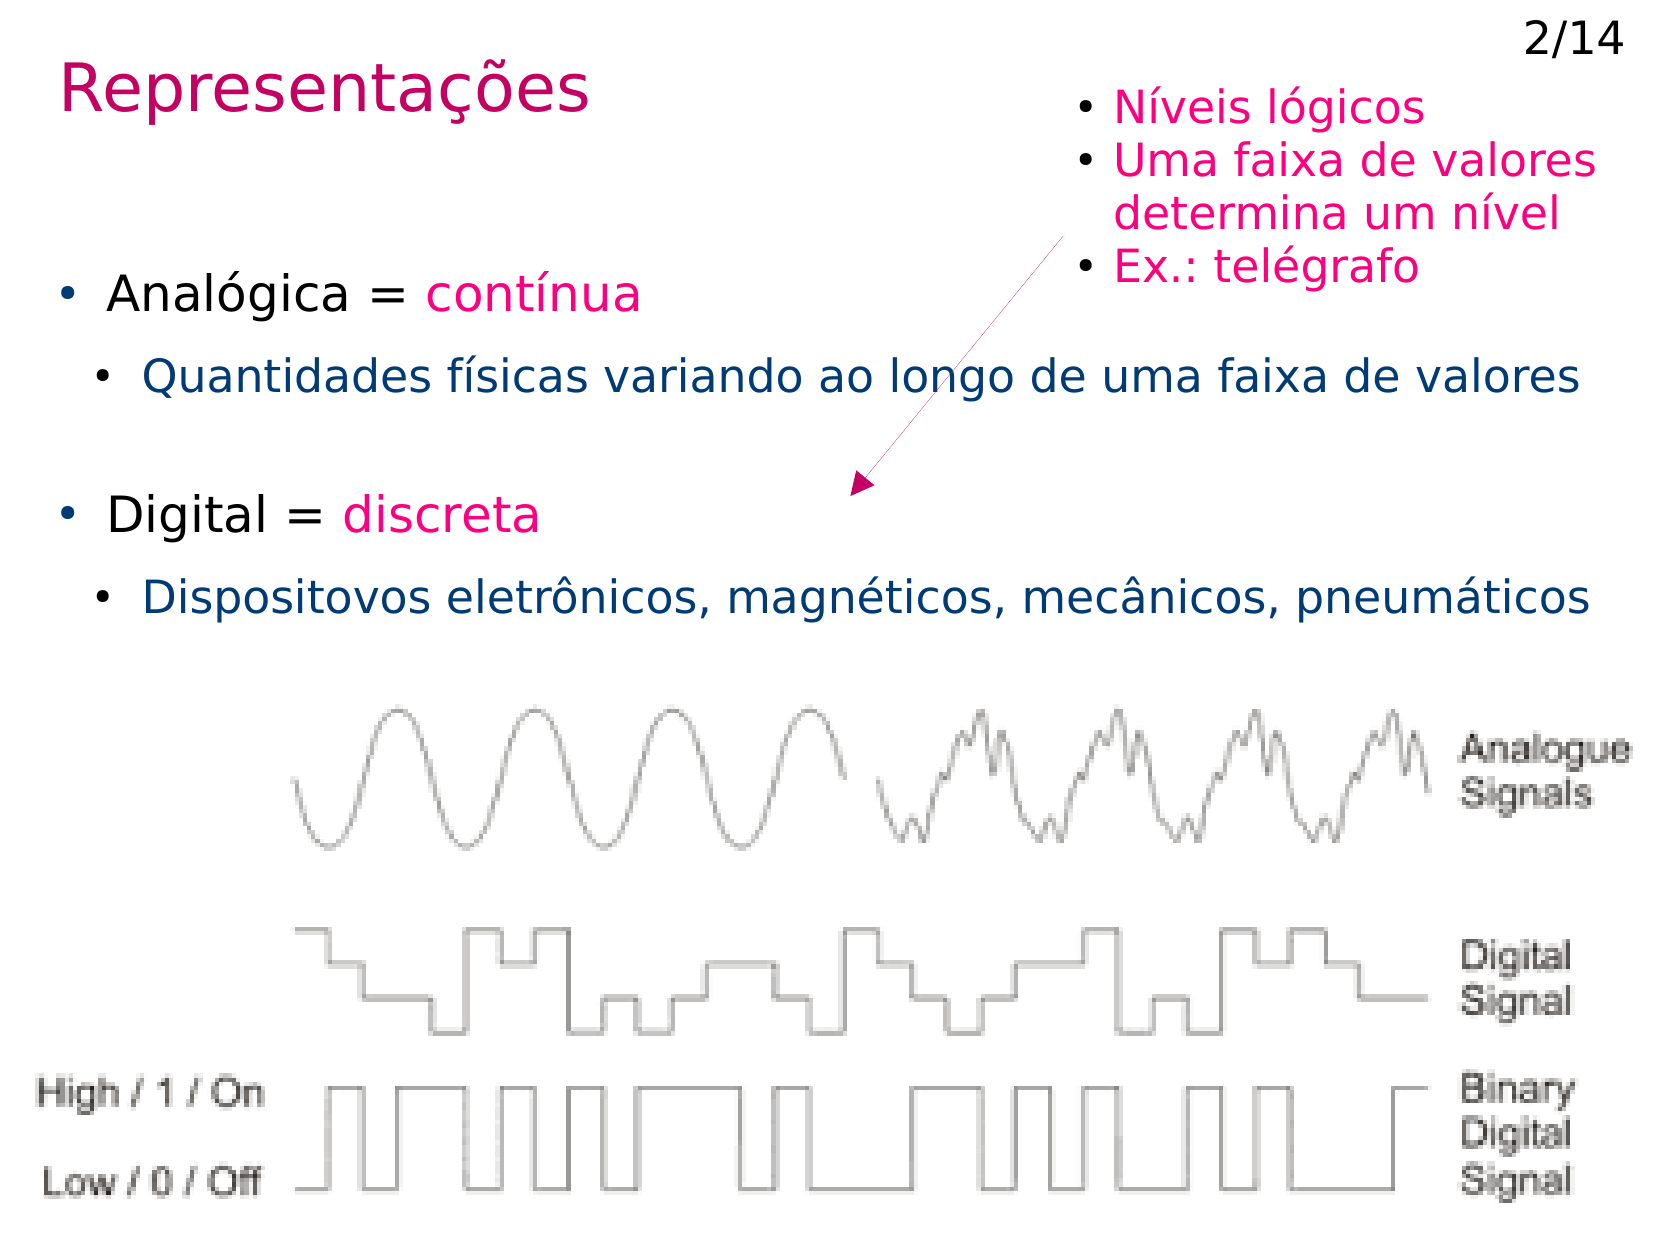

2
# Representações
Níveis lógicos
Uma faixa de valores determina um nível
Ex.: telégrafo
Analógica = contínua
Quantidades físicas variando ao longo de uma faixa de valores
Digital = discreta
Dispositovos eletrônicos, magnéticos, mecânicos, pneumáticos